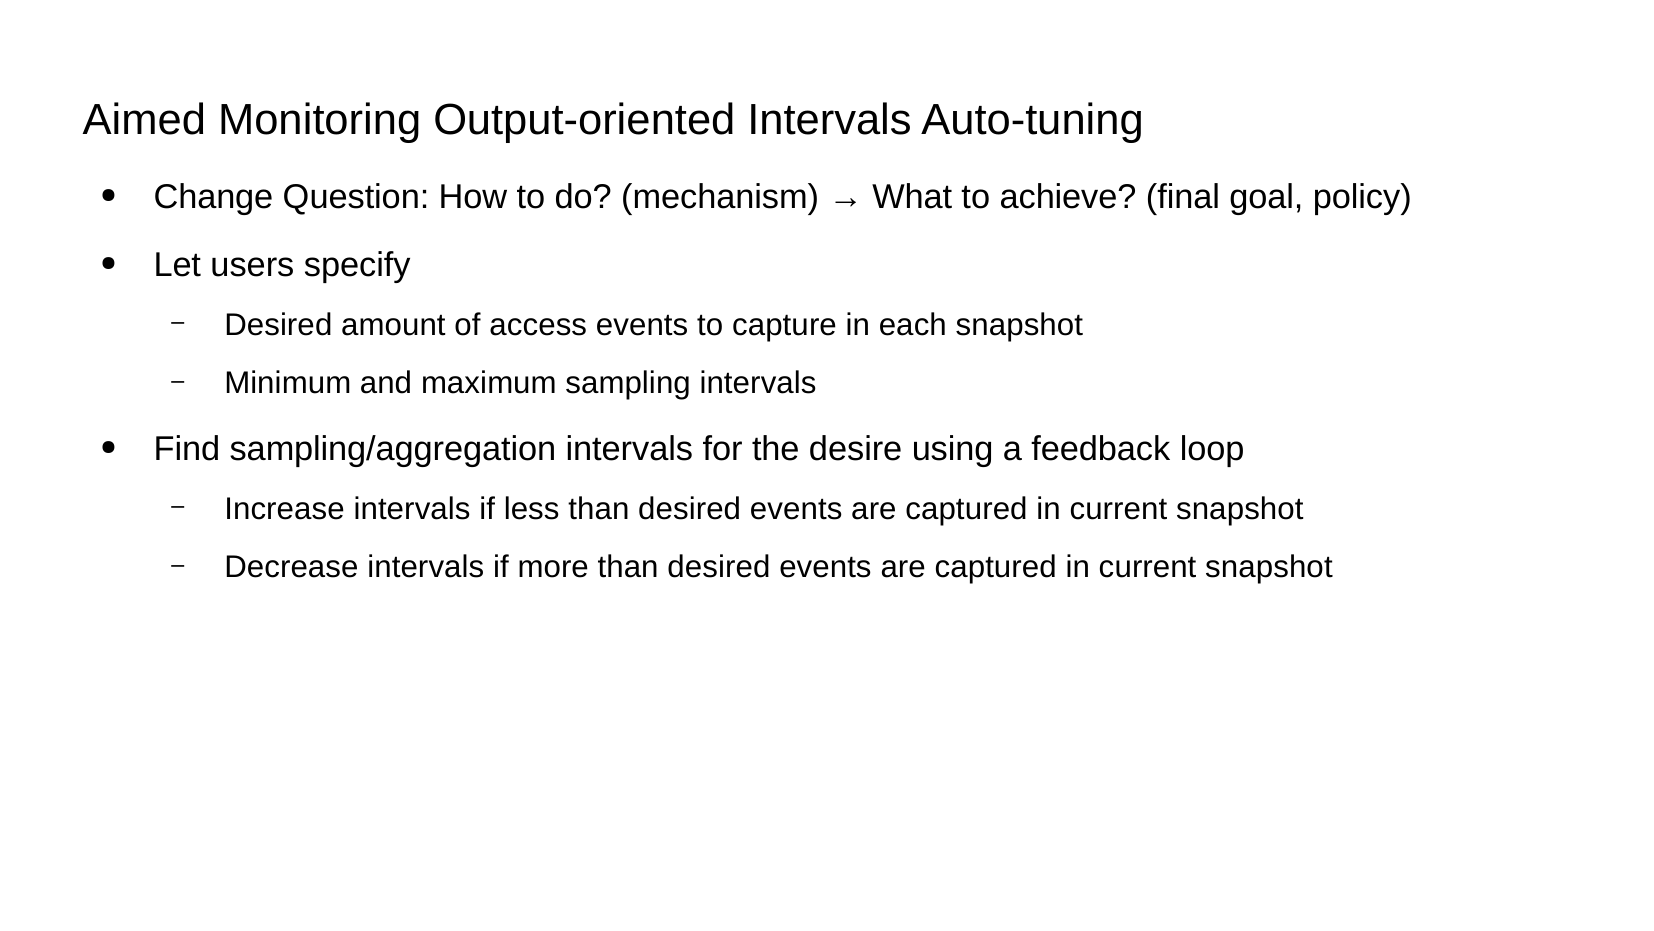

# Aimed Monitoring Output-oriented Intervals Auto-tuning
Change Question: How to do? (mechanism) → What to achieve? (final goal, policy)
Let users specify
Desired amount of access events to capture in each snapshot
Minimum and maximum sampling intervals
Find sampling/aggregation intervals for the desire using a feedback loop
Increase intervals if less than desired events are captured in current snapshot
Decrease intervals if more than desired events are captured in current snapshot